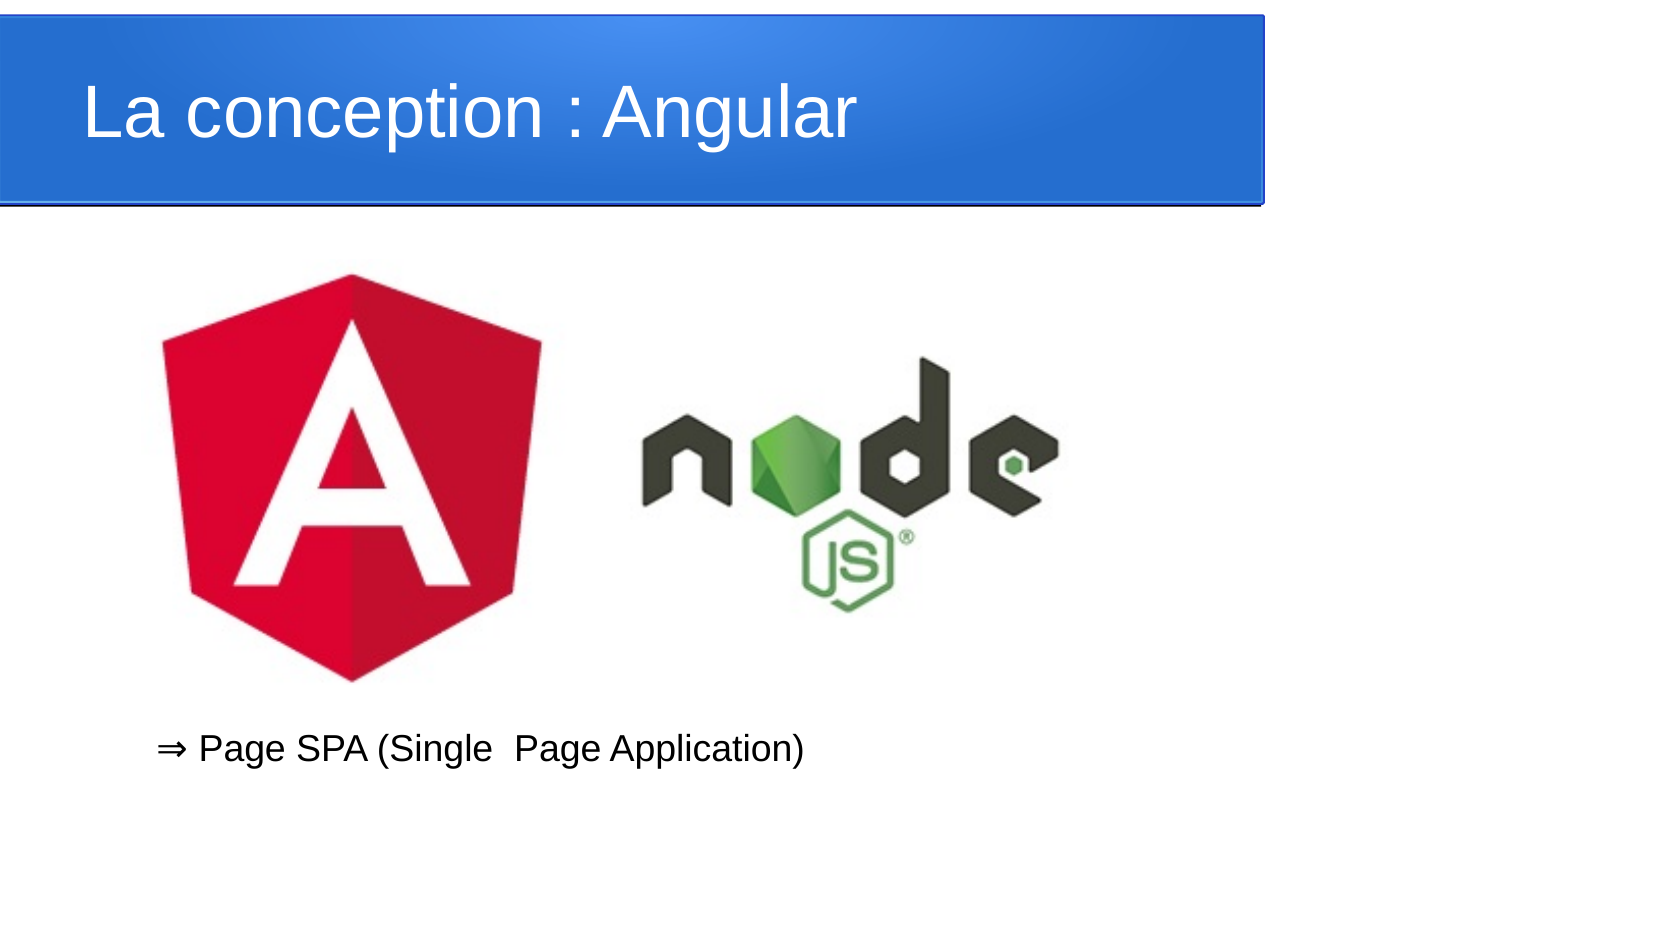

# La conception : Angular
⇒ Page SPA (Single Page Application)